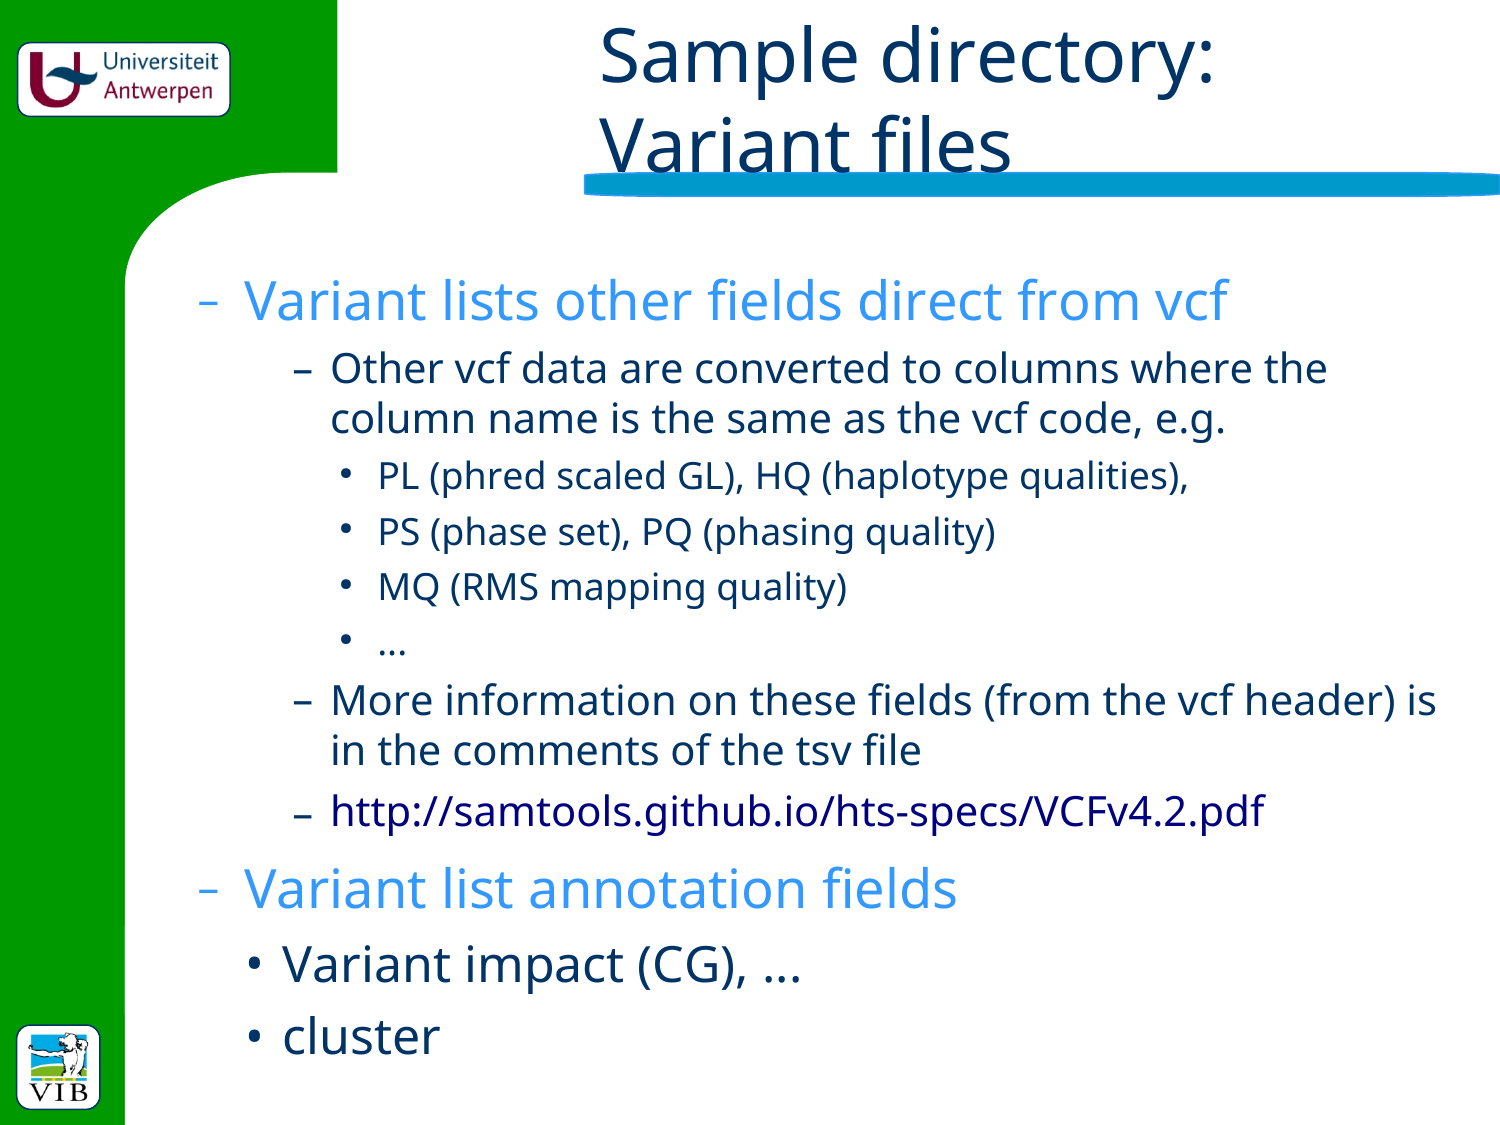

# Sample directory: Variant files
Variant lists other fields direct from vcf
Other vcf data are converted to columns where the column name is the same as the vcf code, e.g.
PL (phred scaled GL), HQ (haplotype qualities),
PS (phase set), PQ (phasing quality)
MQ (RMS mapping quality)
...
More information on these fields (from the vcf header) is in the comments of the tsv file
http://samtools.github.io/hts-specs/VCFv4.2.pdf
Variant list annotation fields
Variant impact (CG), ...
cluster